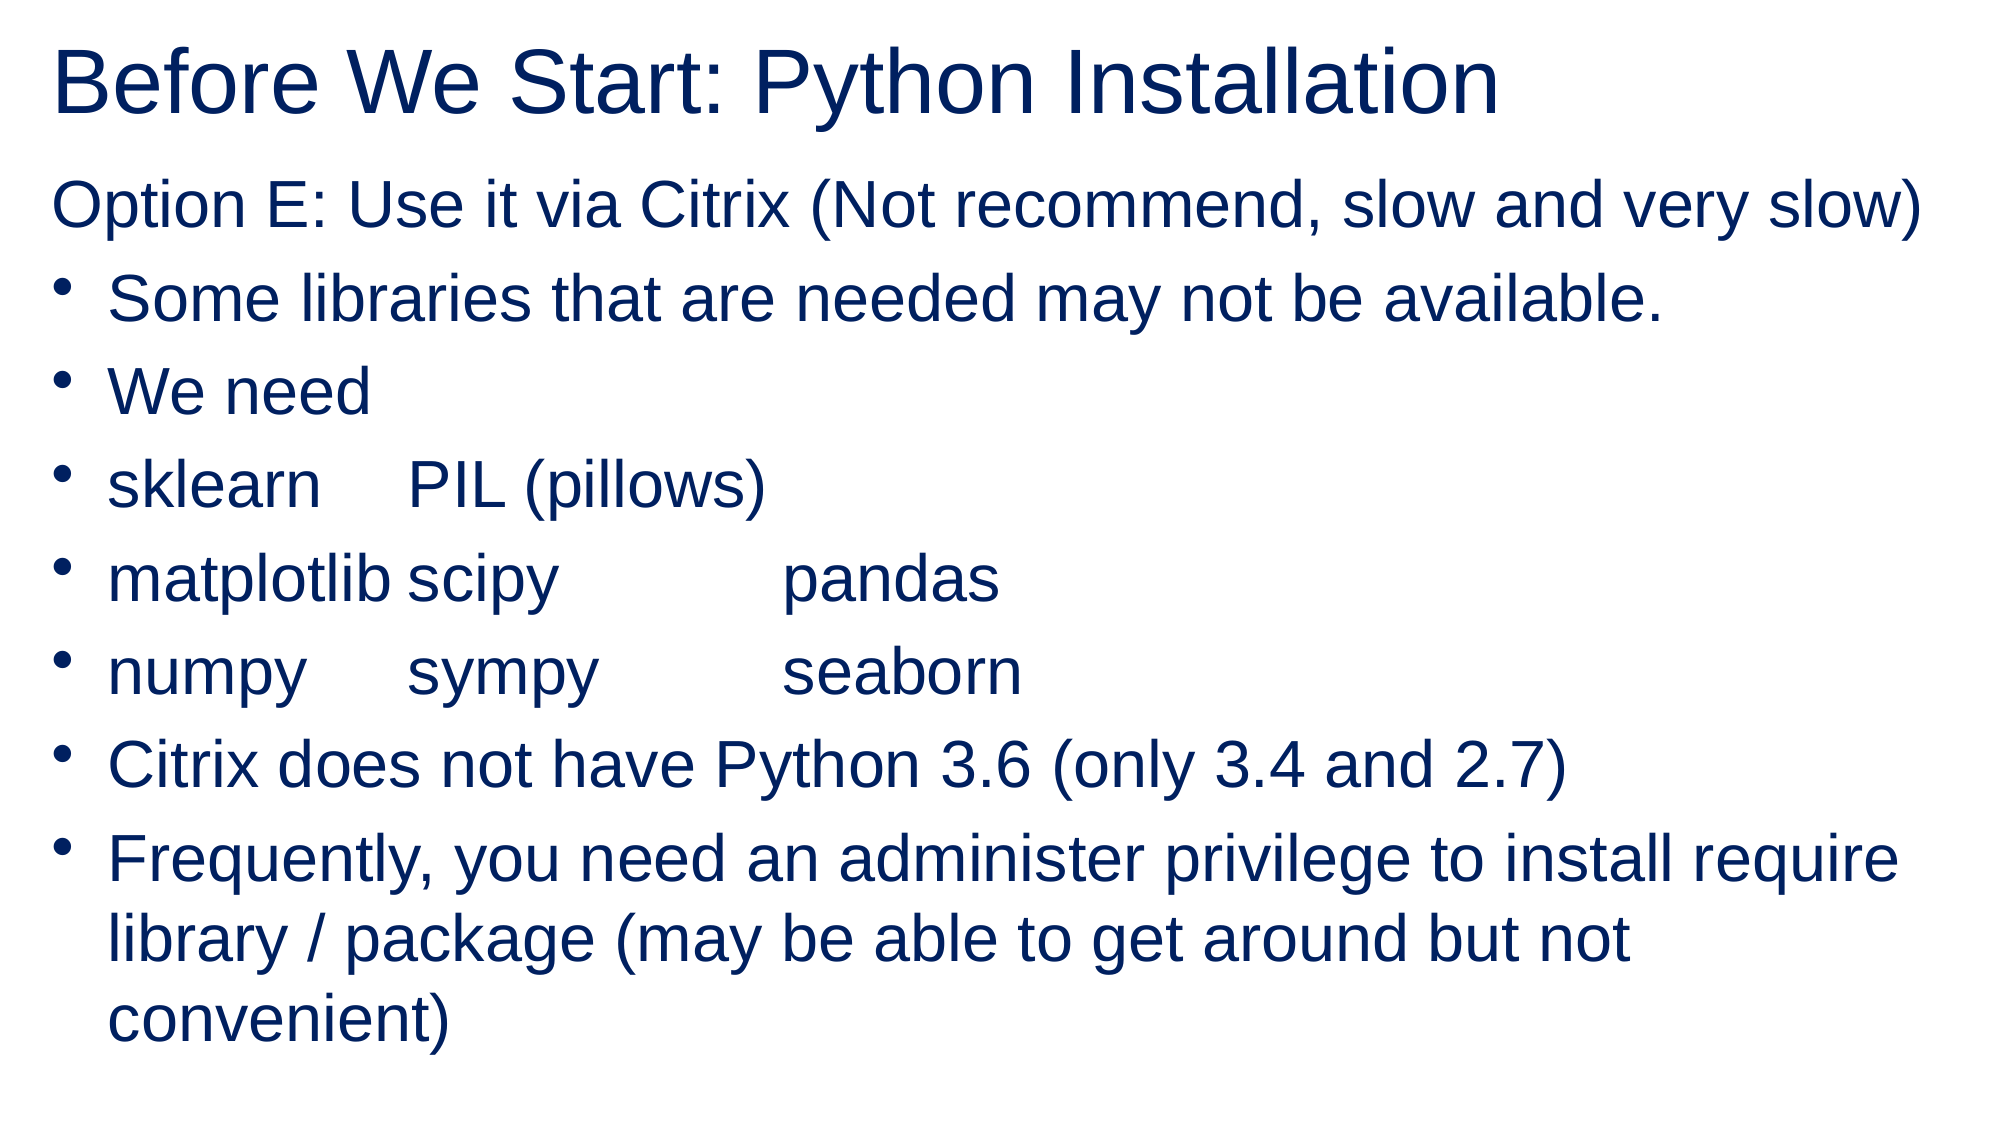

# Before We Start: Python Installation
Option E: Use it via Citrix (Not recommend, slow and very slow)
Some libraries that are needed may not be available.
We need
sklearn		PIL (pillows)
matplotlib	scipy			pandas
numpy		sympy			seaborn
Citrix does not have Python 3.6 (only 3.4 and 2.7)
Frequently, you need an administer privilege to install require library / package (may be able to get around but not convenient)